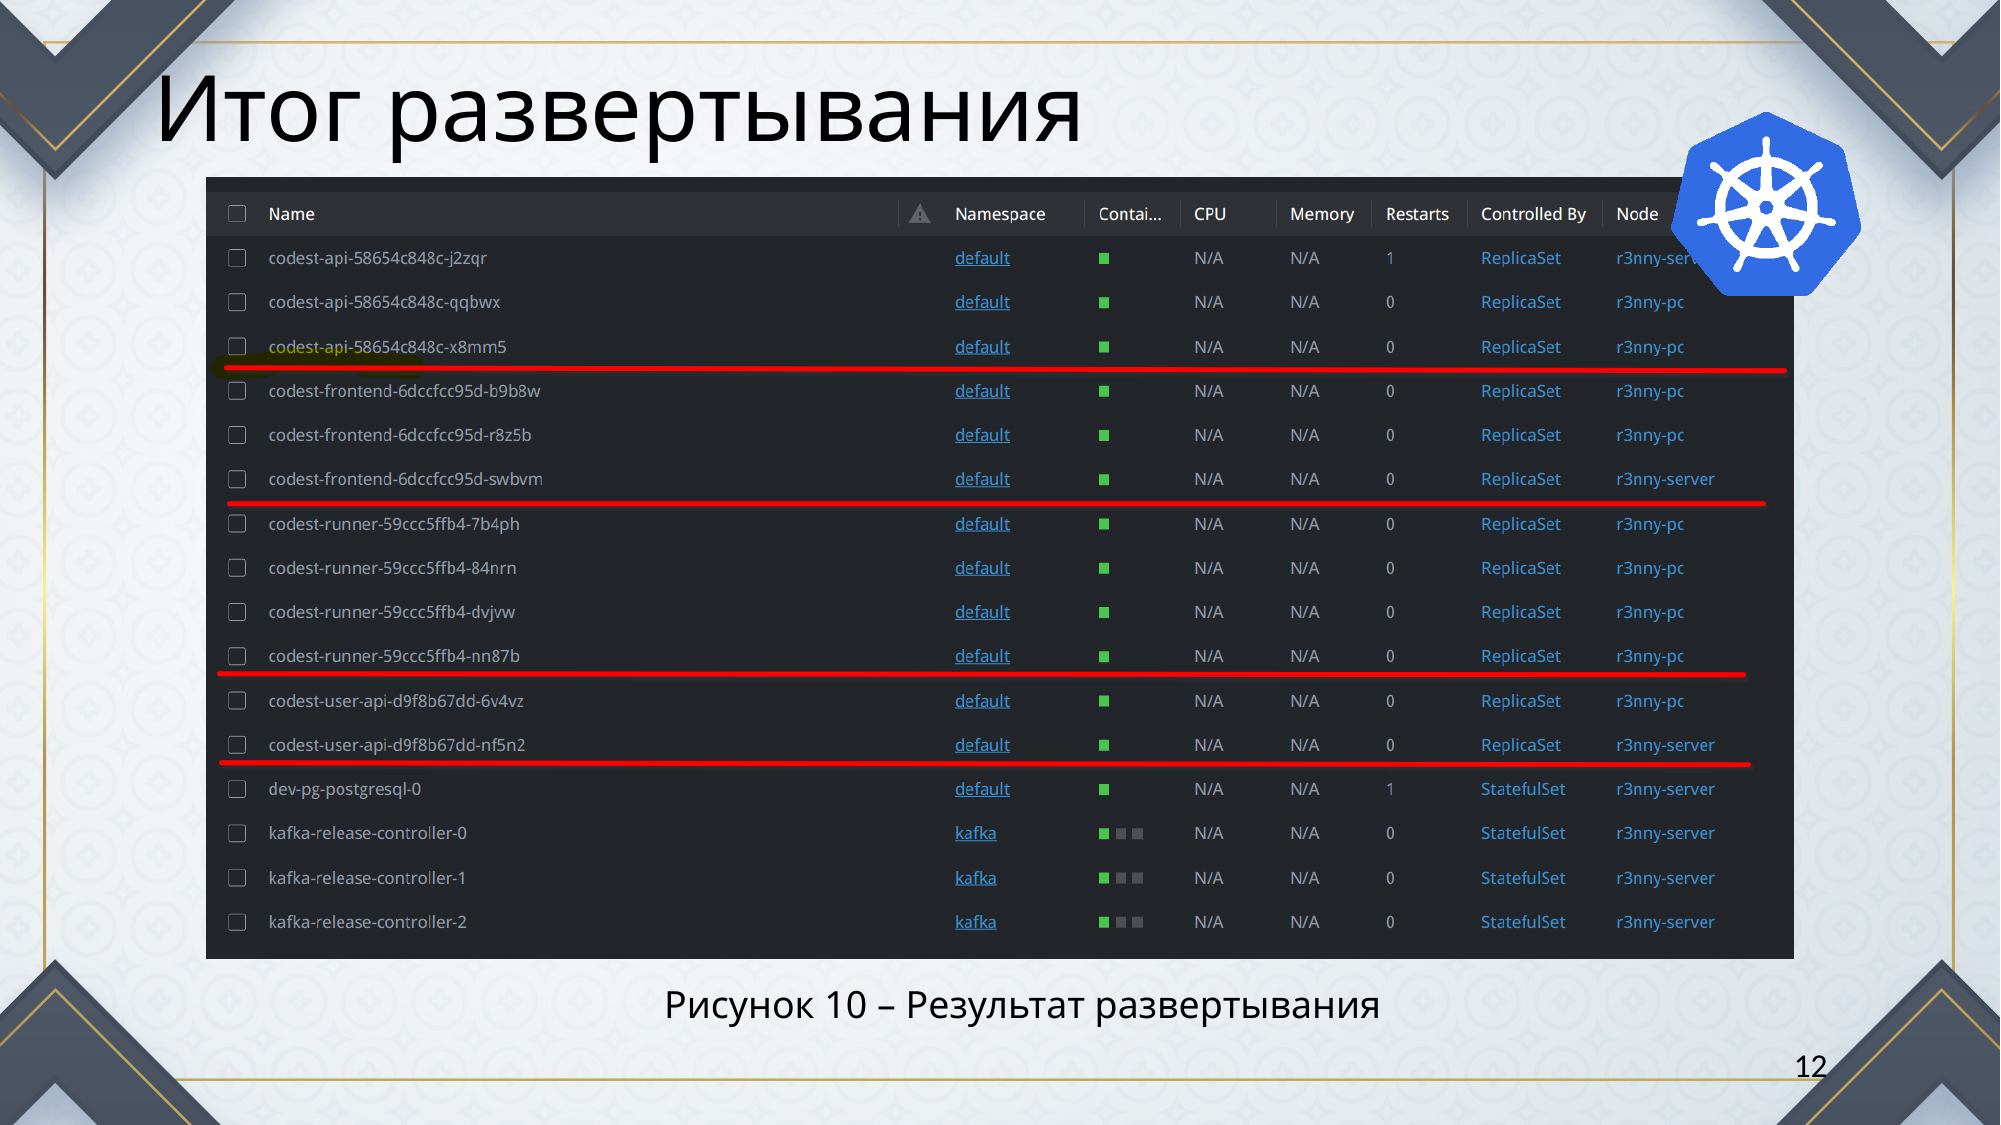

# Итог развертывания
Рисунок 10 – Результат развертывания